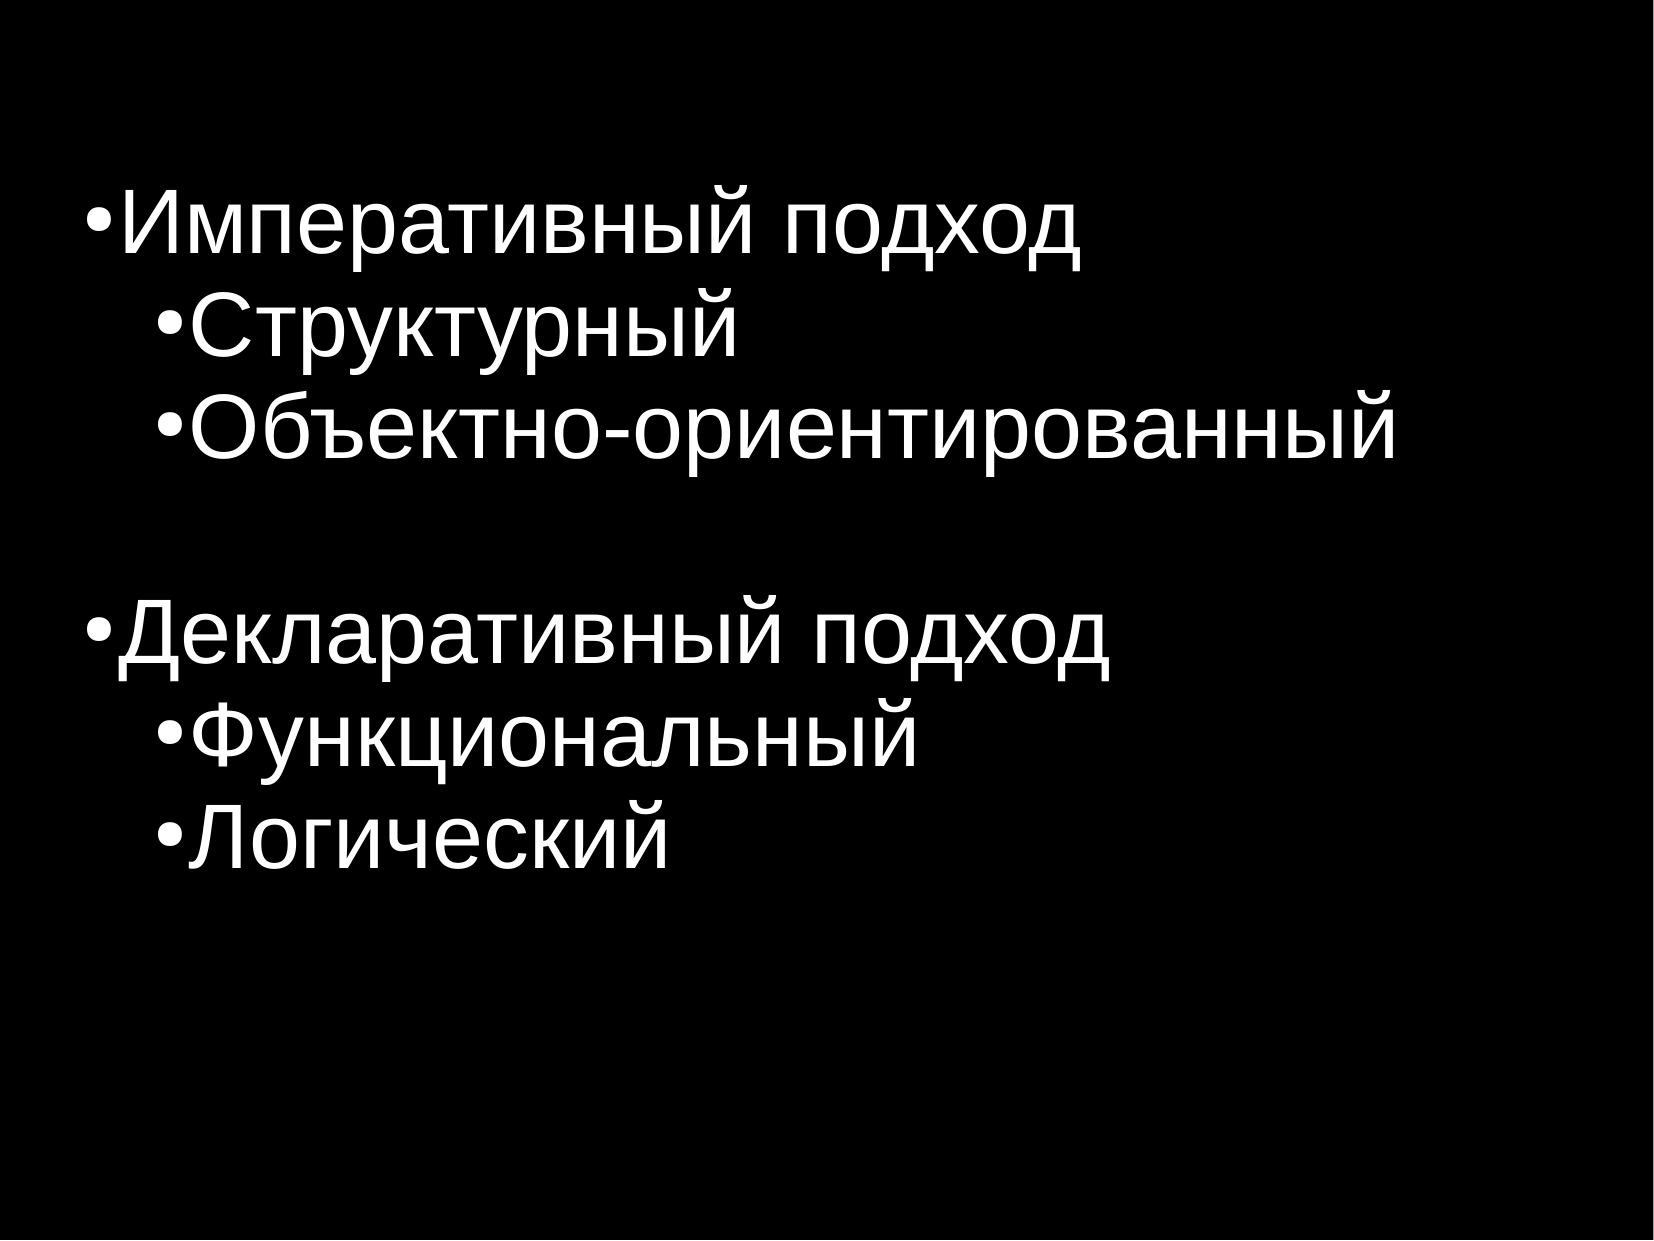

# Императивный подход
Структурный
Объектно-ориентированный
Декларативный подход
Функциональный
Логический